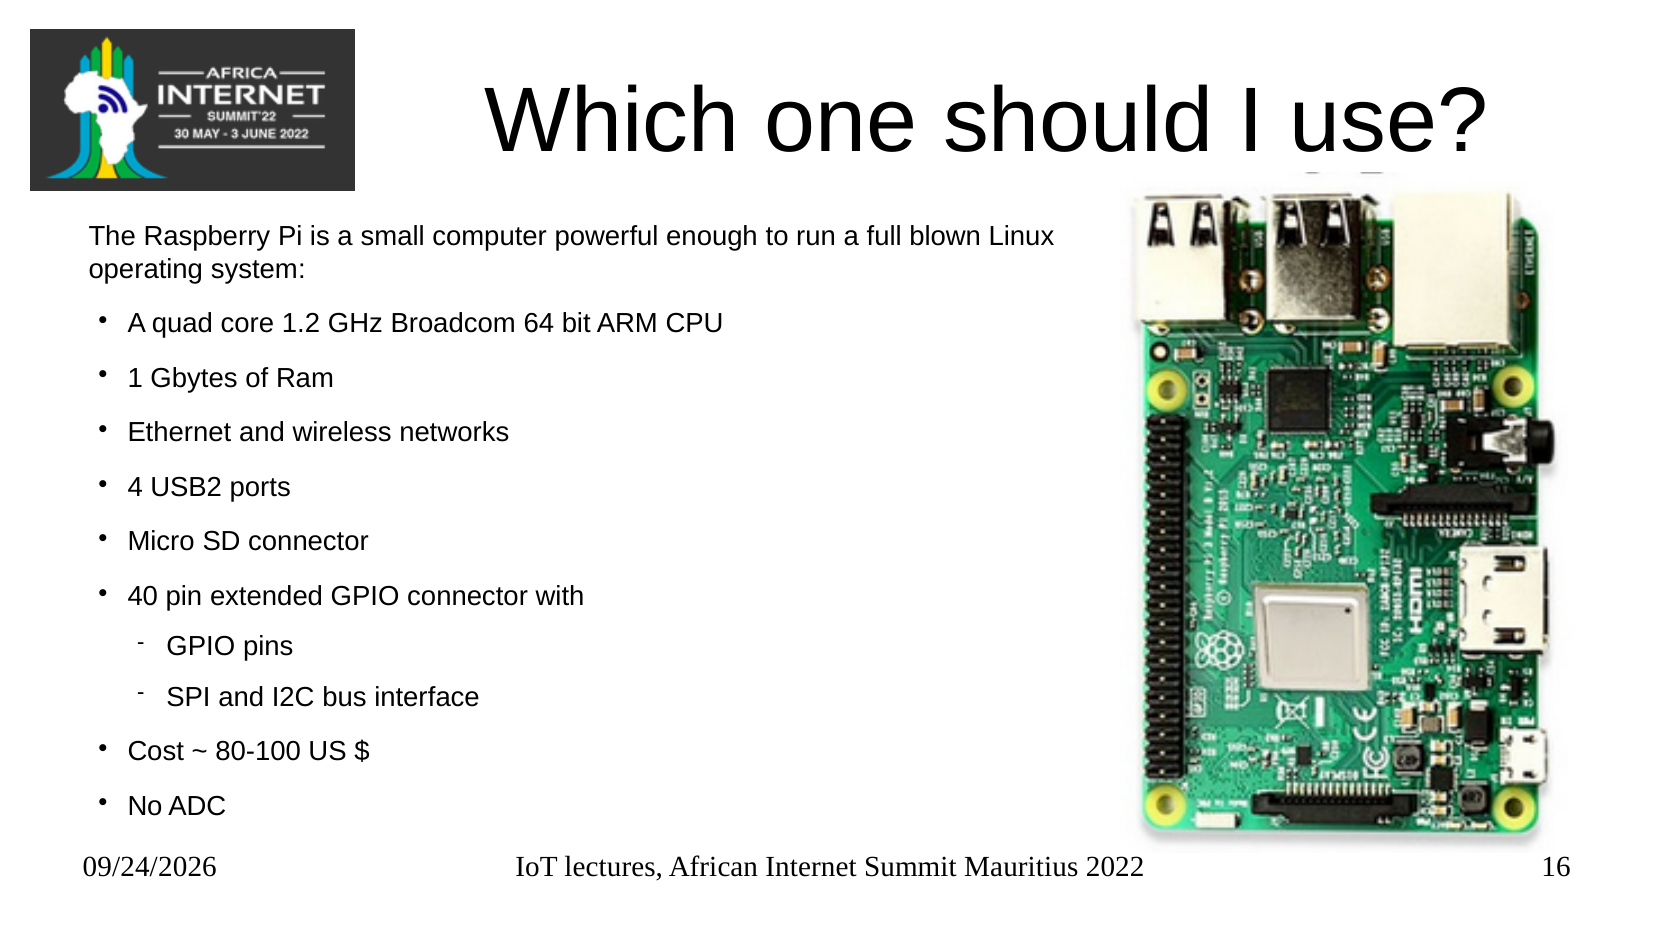

# Which one should I use?
The Raspberry Pi is a small computer powerful enough to run a full blown Linux operating system:
A quad core 1.2 GHz Broadcom 64 bit ARM CPU
1 Gbytes of Ram
Ethernet and wireless networks
4 USB2 ports
Micro SD connector
40 pin extended GPIO connector with
GPIO pins
SPI and I2C bus interface
Cost ~ 80-100 US $
No ADC
IoT lectures, African Internet Summit Mauritius 2022
16